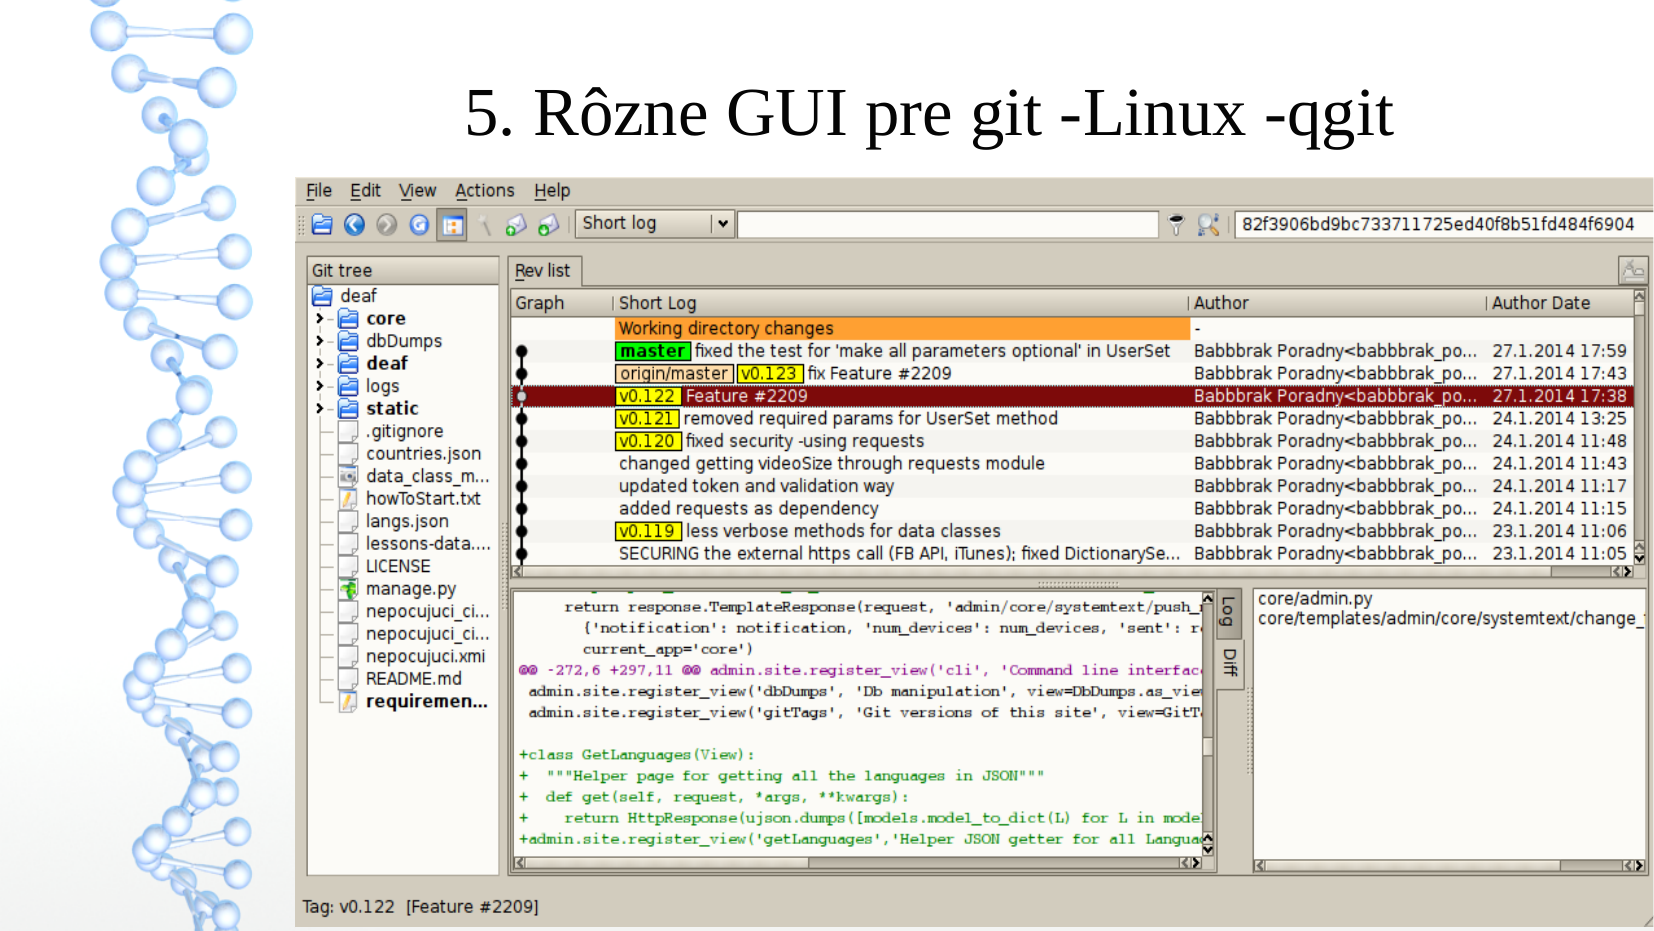

# 5. Rôzne GUI pre git -Linux -qgit
29